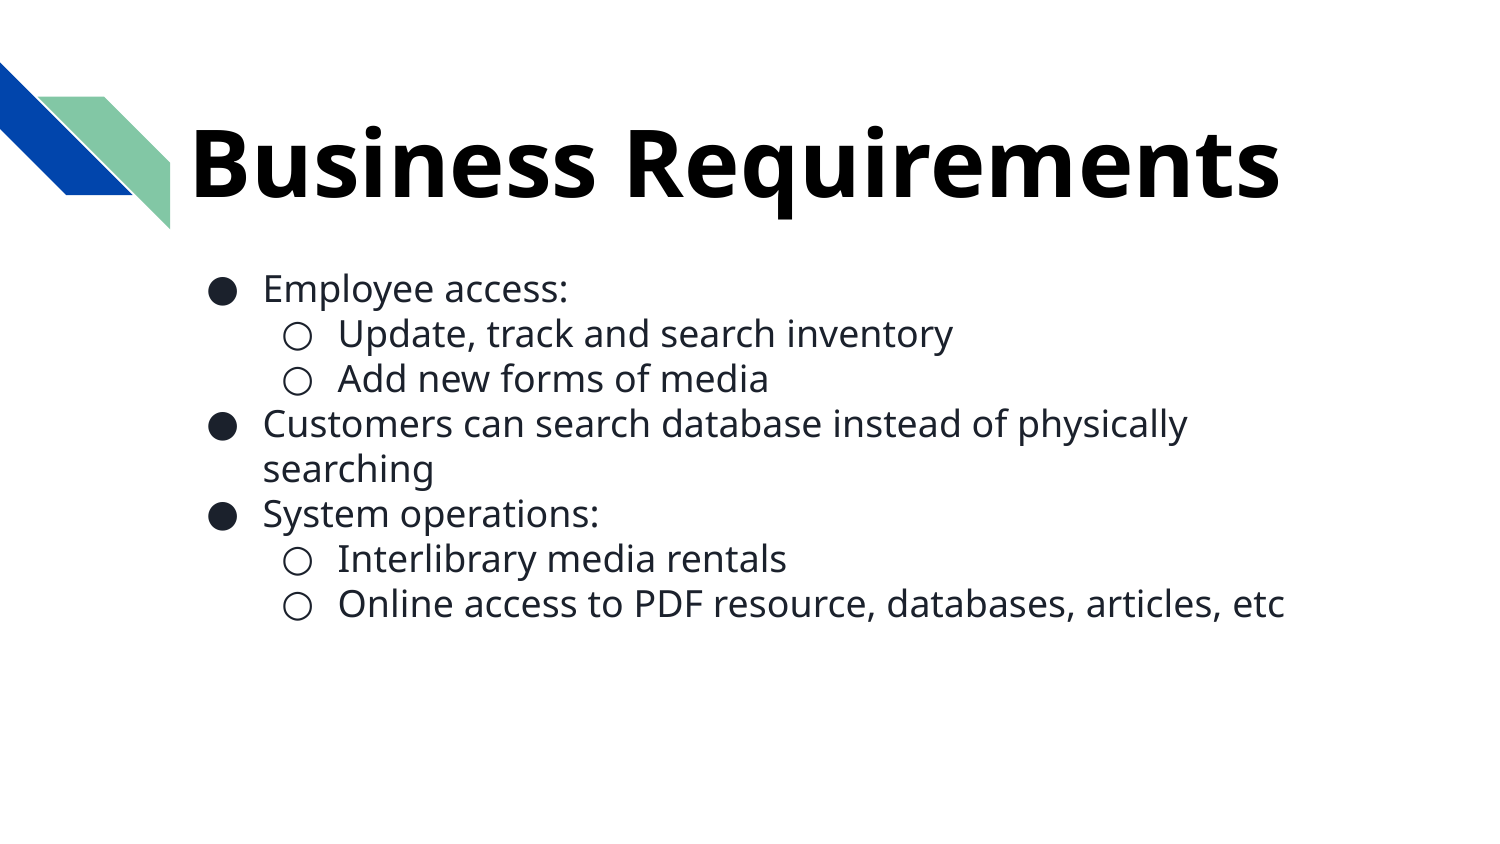

# Business Requirements
Employee access:
Update, track and search inventory
Add new forms of media
Customers can search database instead of physically searching
System operations:
Interlibrary media rentals
Online access to PDF resource, databases, articles, etc